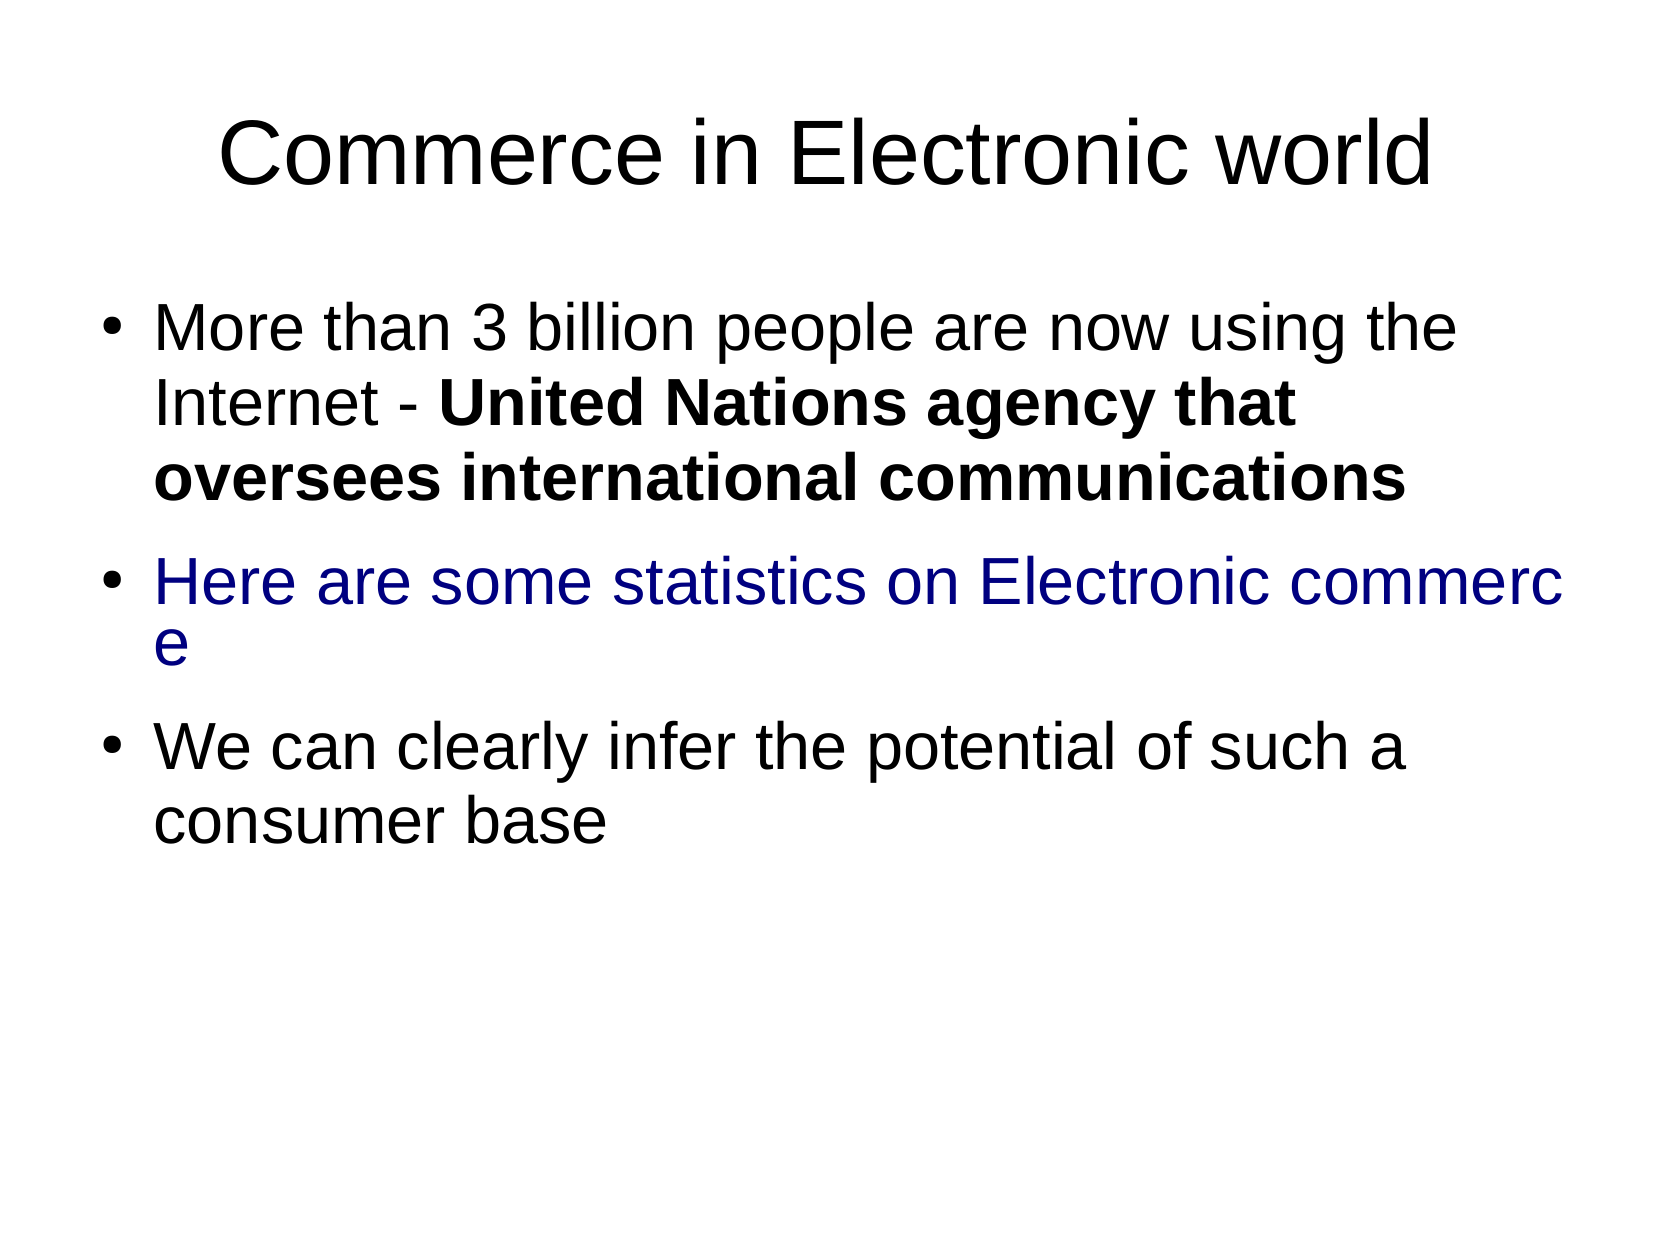

# Commerce in Electronic world
More than 3 billion people are now using the Internet - United Nations agency that oversees international communications
Here are some statistics on Electronic commerce
We can clearly infer the potential of such a consumer base